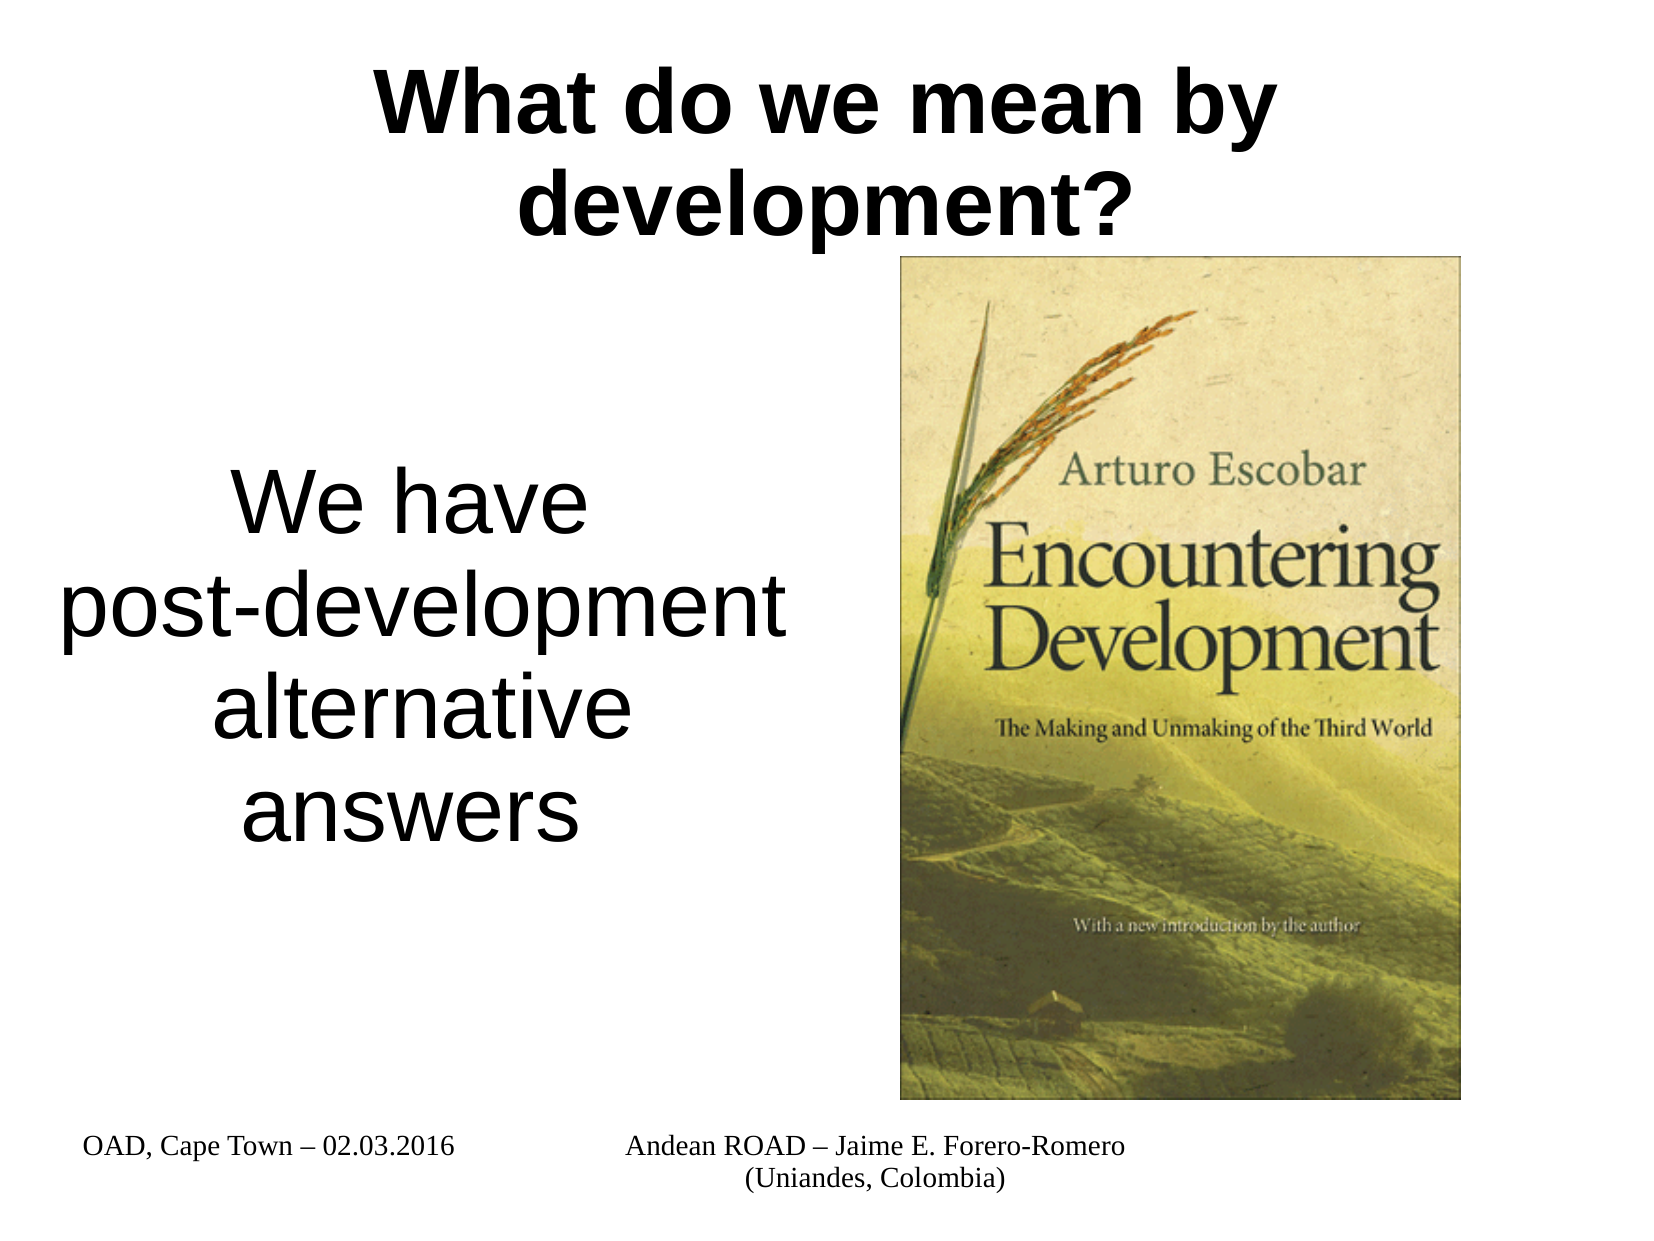

# What do we mean by development?
We have
post-development
alternative answers